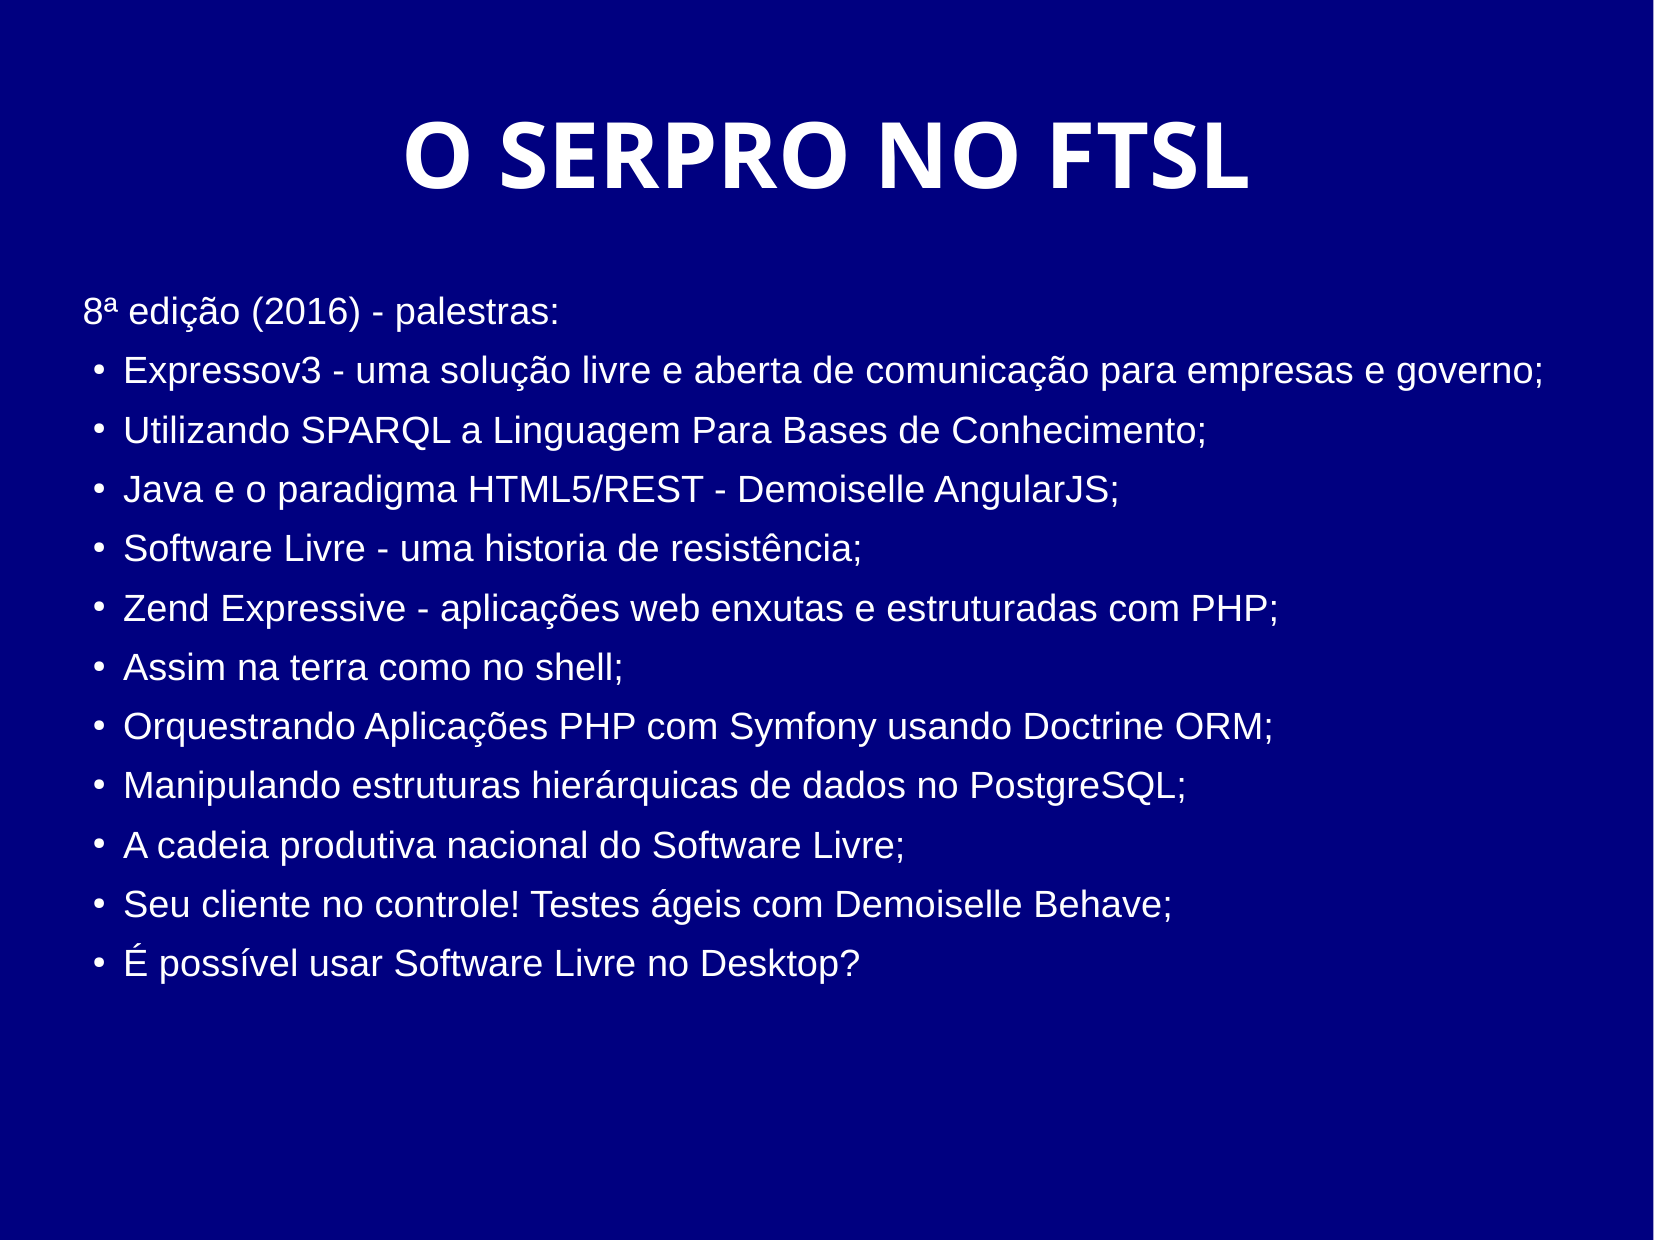

# O SERPRO NO FTSL
8ª edição (2016) - palestras:
Expressov3 - uma solução livre e aberta de comunicação para empresas e governo;
Utilizando SPARQL a Linguagem Para Bases de Conhecimento;
Java e o paradigma HTML5/REST - Demoiselle AngularJS;
Software Livre - uma historia de resistência;
Zend Expressive - aplicações web enxutas e estruturadas com PHP;
Assim na terra como no shell;
Orquestrando Aplicações PHP com Symfony usando Doctrine ORM;
Manipulando estruturas hierárquicas de dados no PostgreSQL;
A cadeia produtiva nacional do Software Livre;
Seu cliente no controle! Testes ágeis com Demoiselle Behave;
É possível usar Software Livre no Desktop?